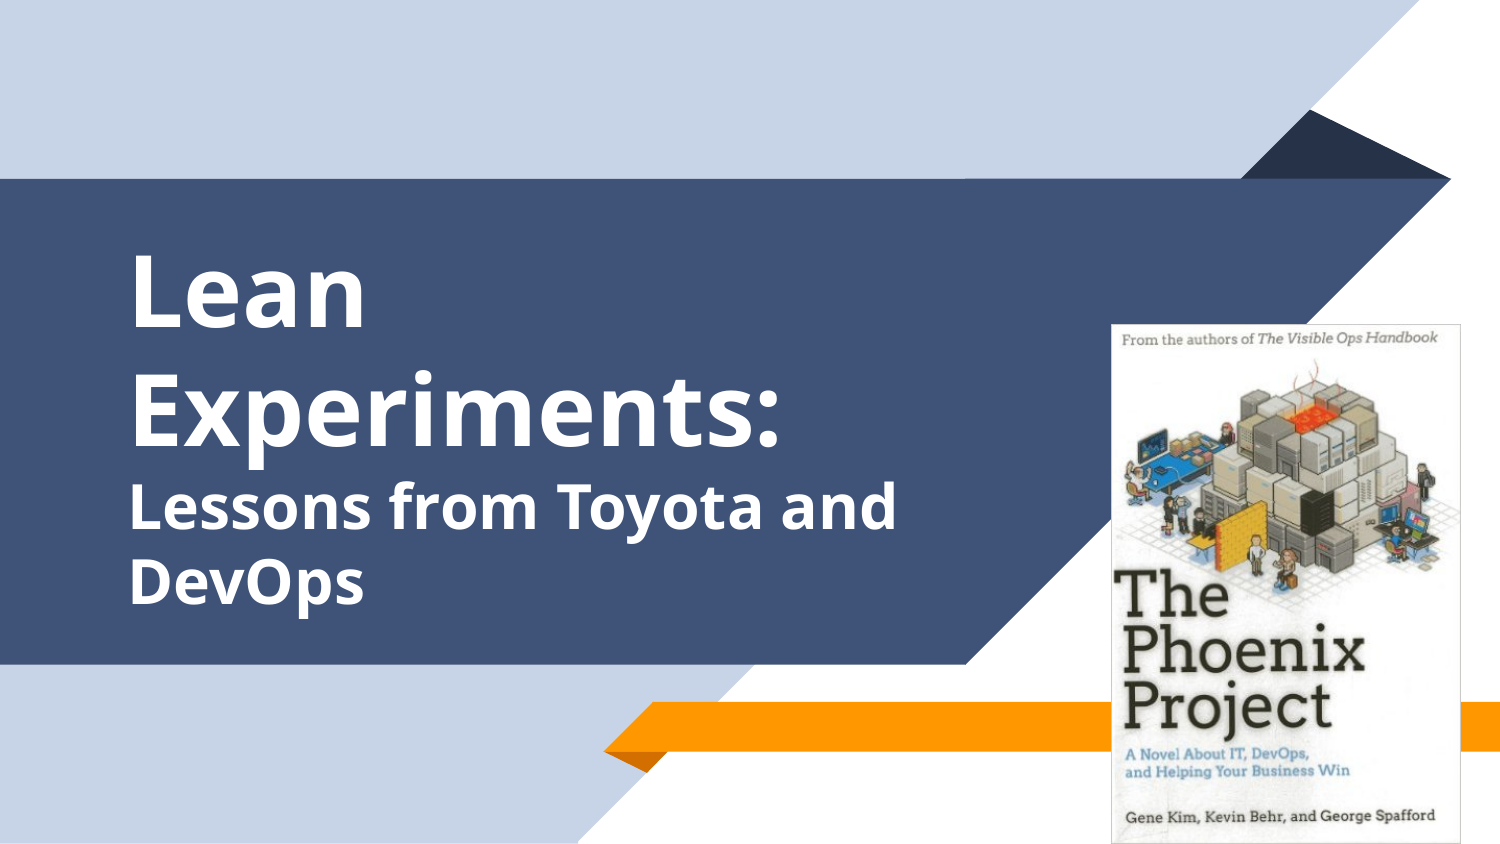

# Lean Experiments: Lessons from Toyota and DevOps